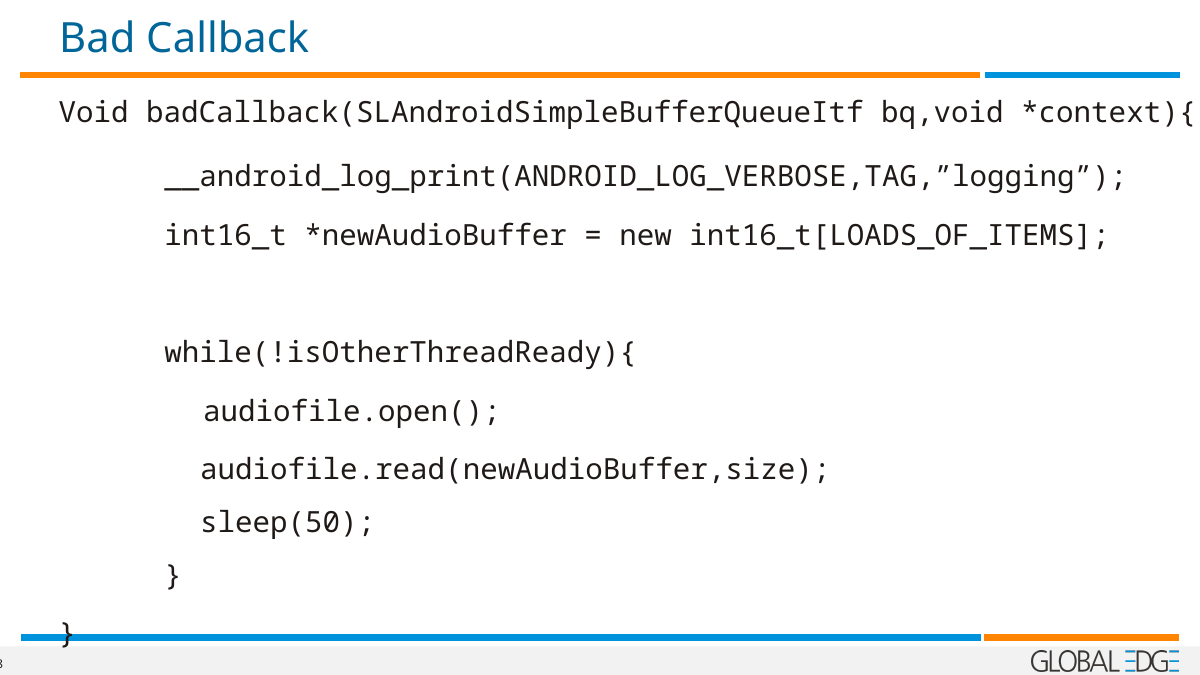

# Bad Callback
Void badCallback(SLAndroidSimpleBufferQueueItf bq,void *context){
 __android_log_print(ANDROID_LOG_VERBOSE,TAG,”logging”);
 int16_t *newAudioBuffer = new int16_t[LOADS_OF_ITEMS];
 while(!isOtherThreadReady){
 	audiofile.open();
audiofile.read(newAudioBuffer,size);
sleep(50);
 }
}